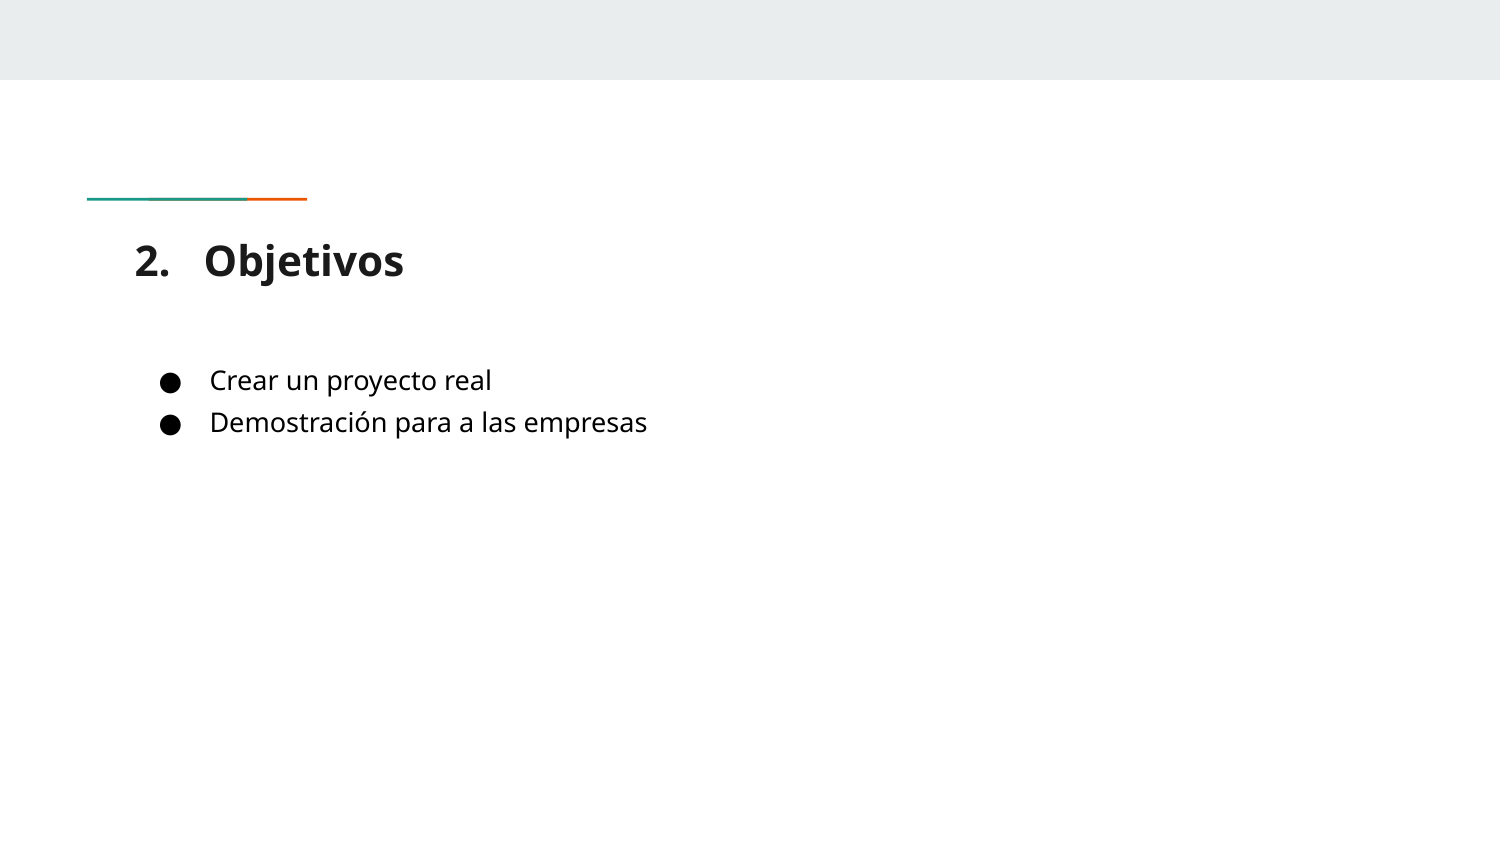

# 2. Objetivos
Crear un proyecto real
Demostración para a las empresas